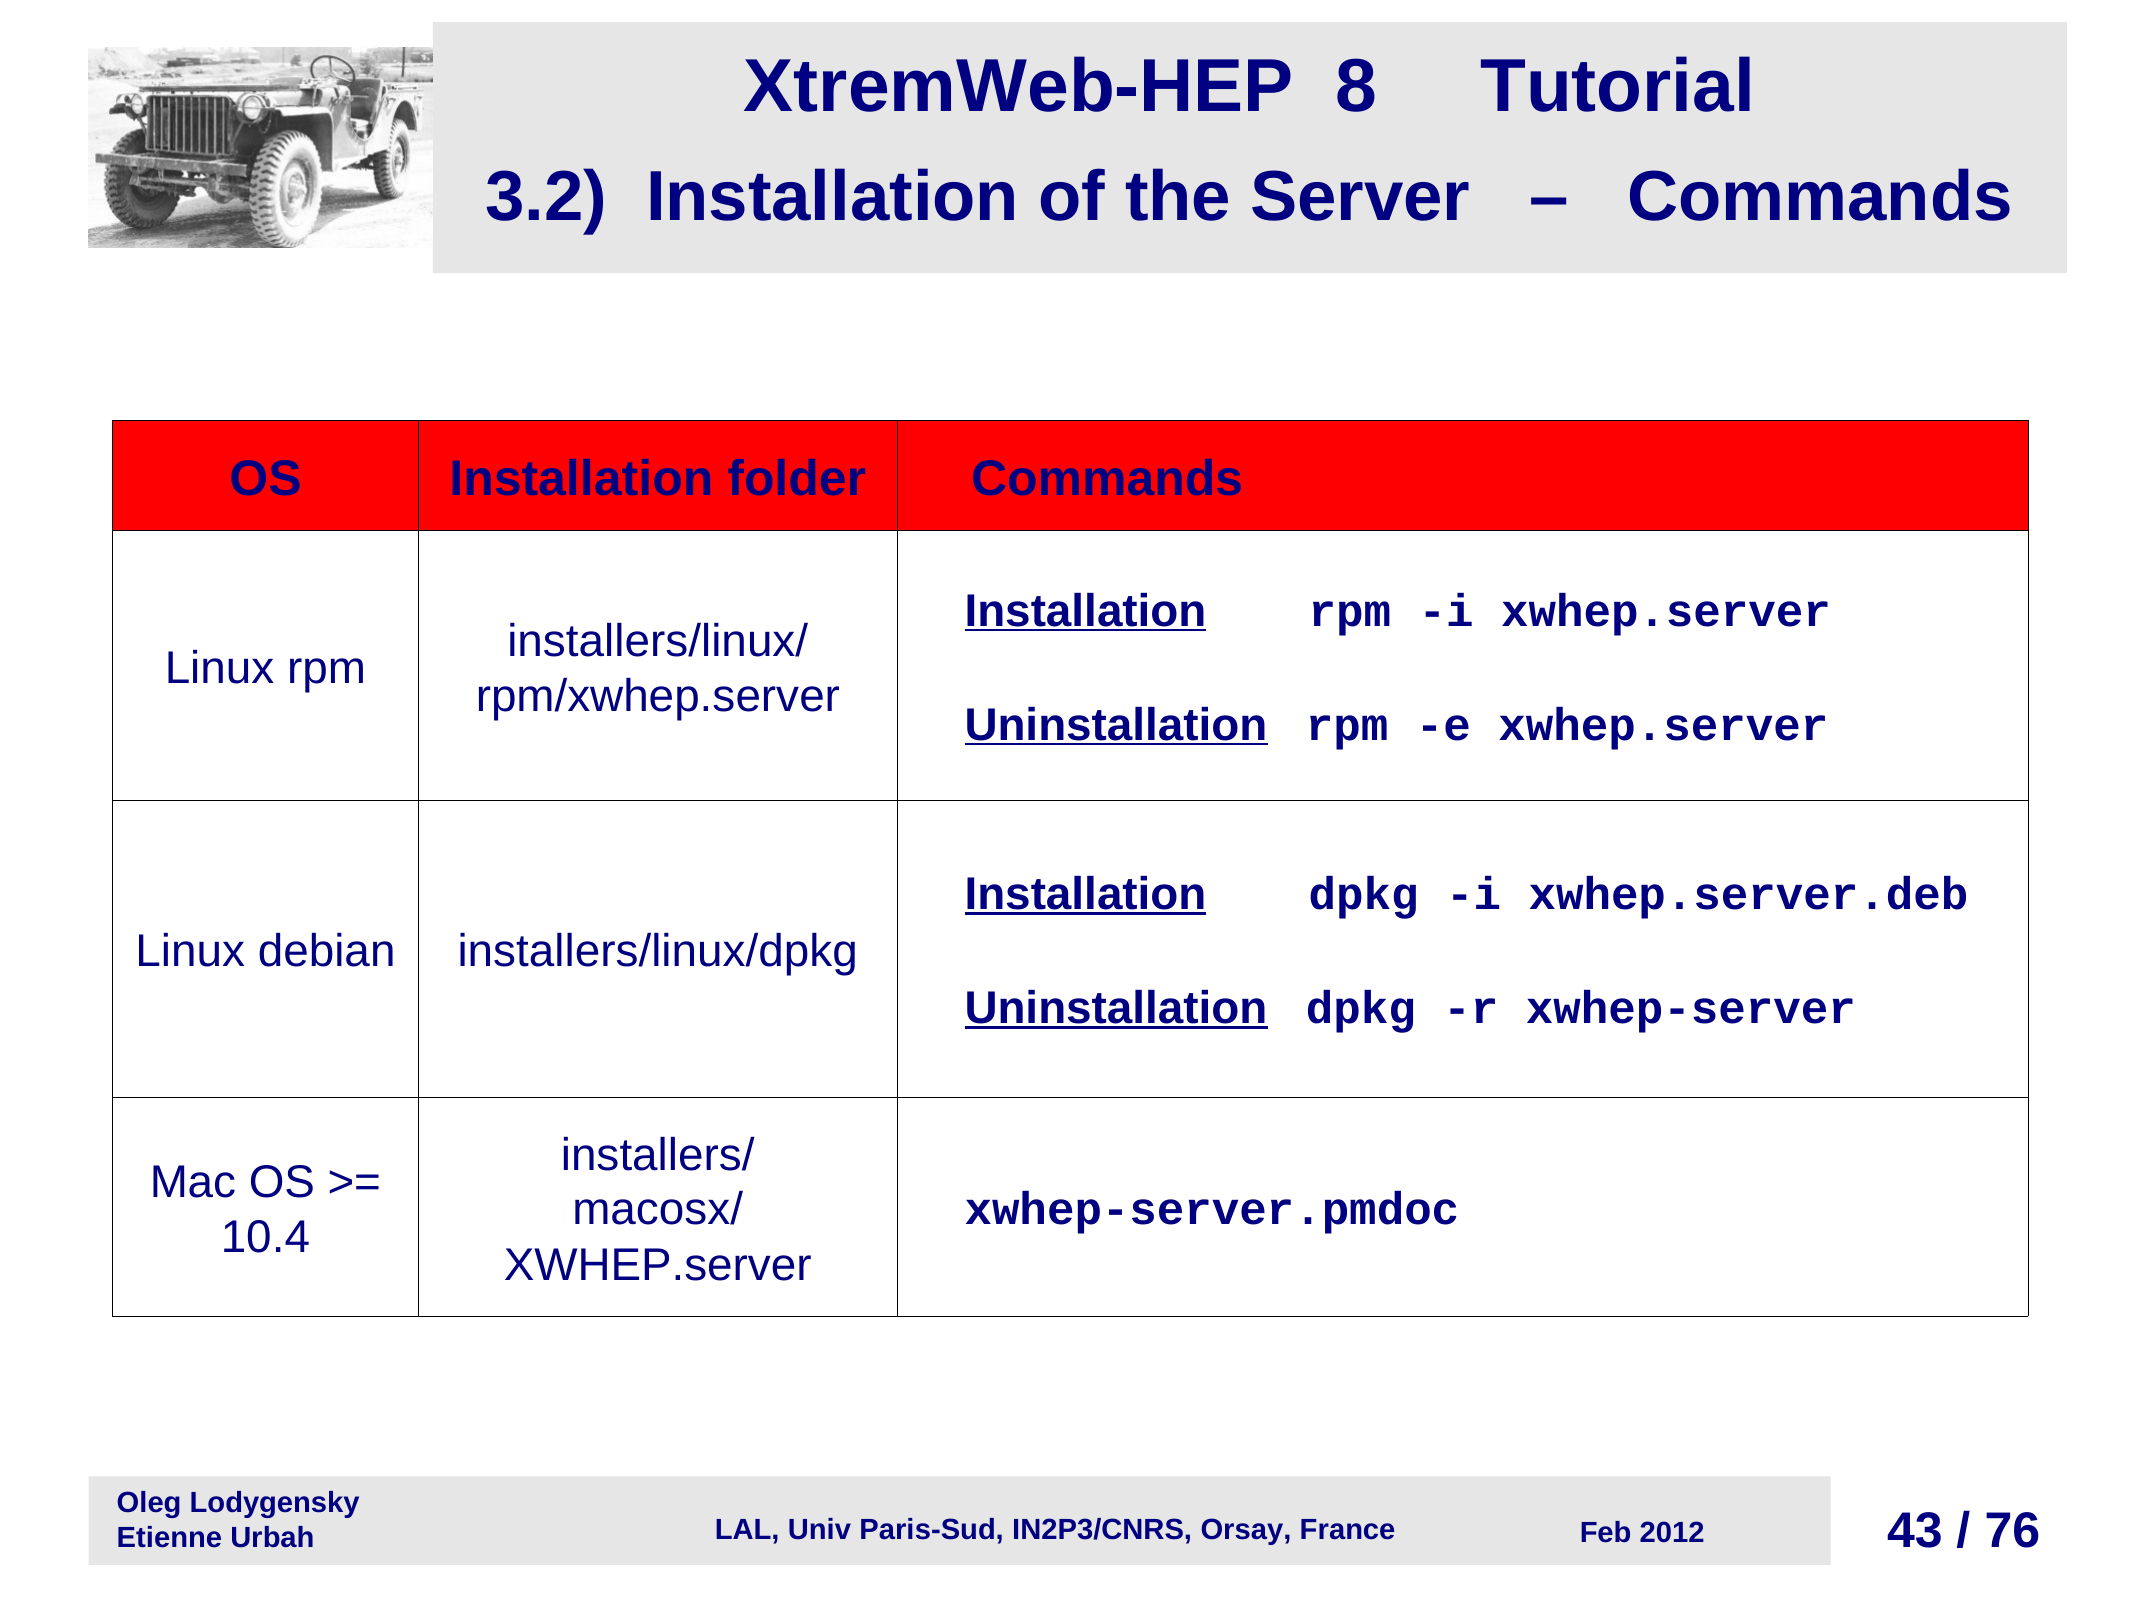

# 3.2) Installation of the Server – Commands
| OS | Installation folder | Commands |
| --- | --- | --- |
| Linux rpm | installers/linux/rpm/xwhep.server | Installation rpm -i xwhep.server Uninstallation rpm -e xwhep.server |
| Linux debian | installers/linux/dpkg | Installation dpkg -i xwhep.server.deb Uninstallation dpkg -r xwhep-server |
| Mac OS >= 10.4 | installers/macosx/XWHEP.server | xwhep-server.pmdoc |
43